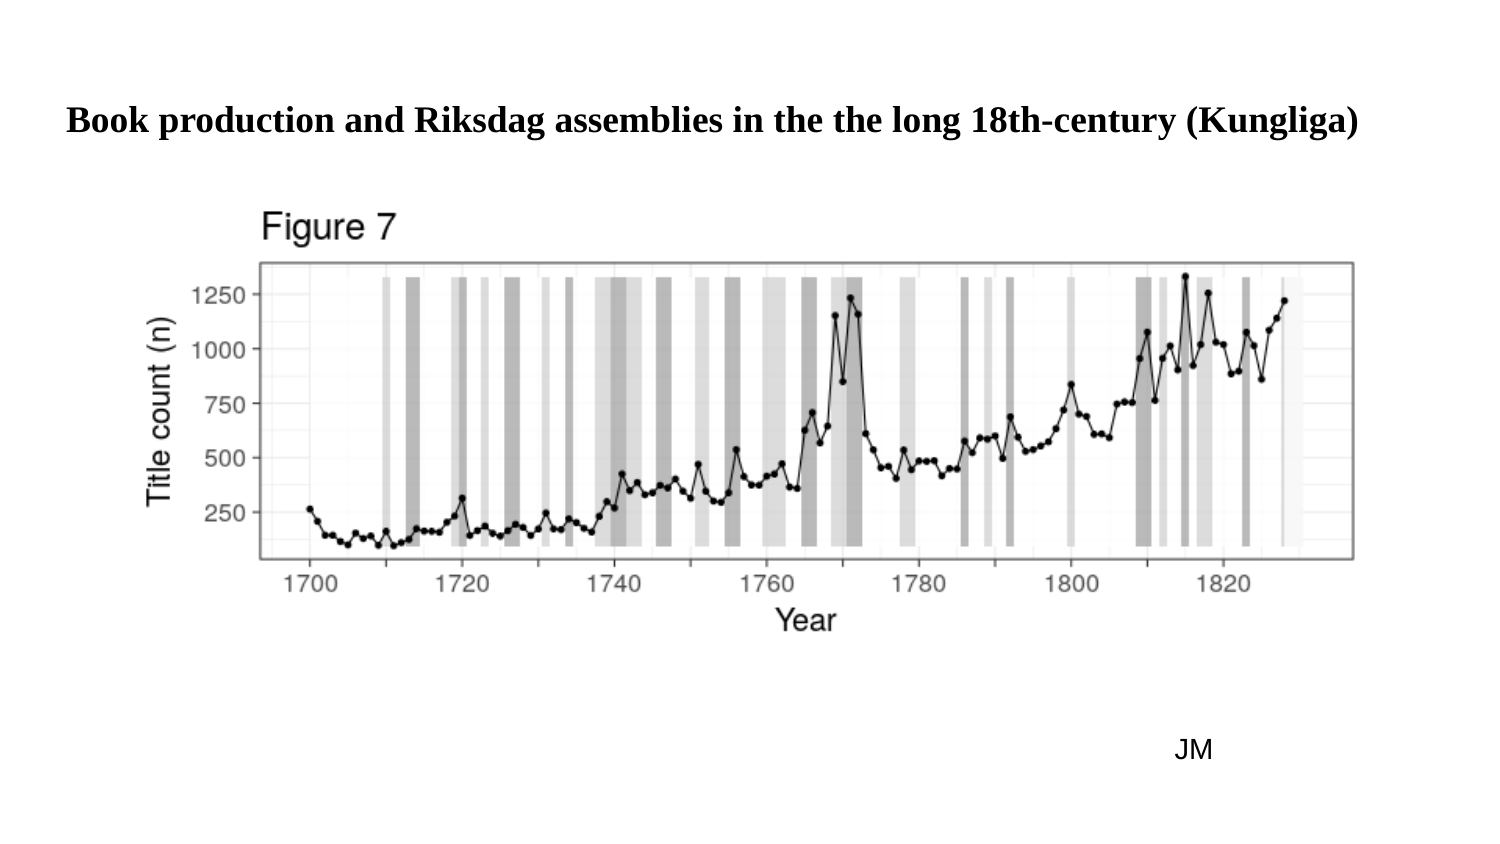

# Book production and Riksdag assemblies in the the long 18th-century (Kungliga)
JM